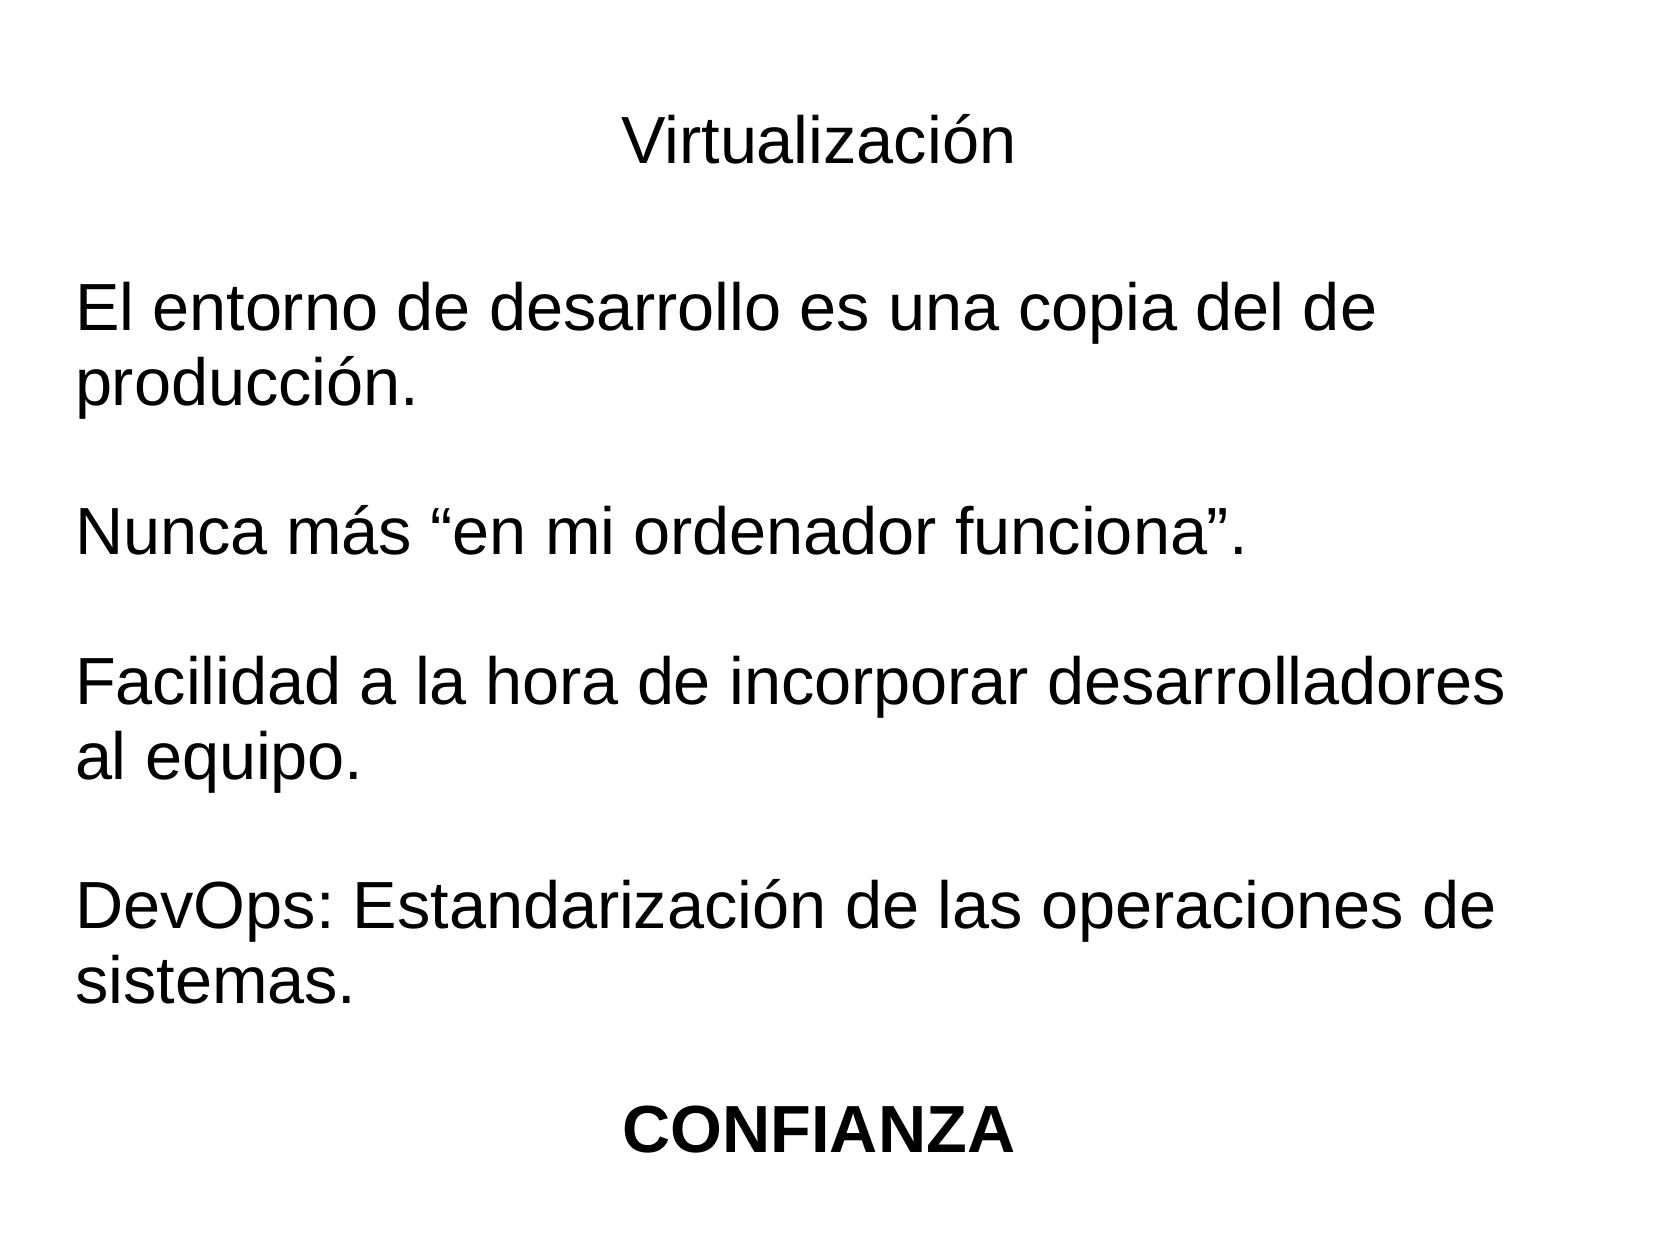

# Virtualización
El entorno de desarrollo es una copia del de producción.
Nunca más “en mi ordenador funciona”.
Facilidad a la hora de incorporar desarrolladores al equipo.
DevOps: Estandarización de las operaciones de sistemas.
CONFIANZA